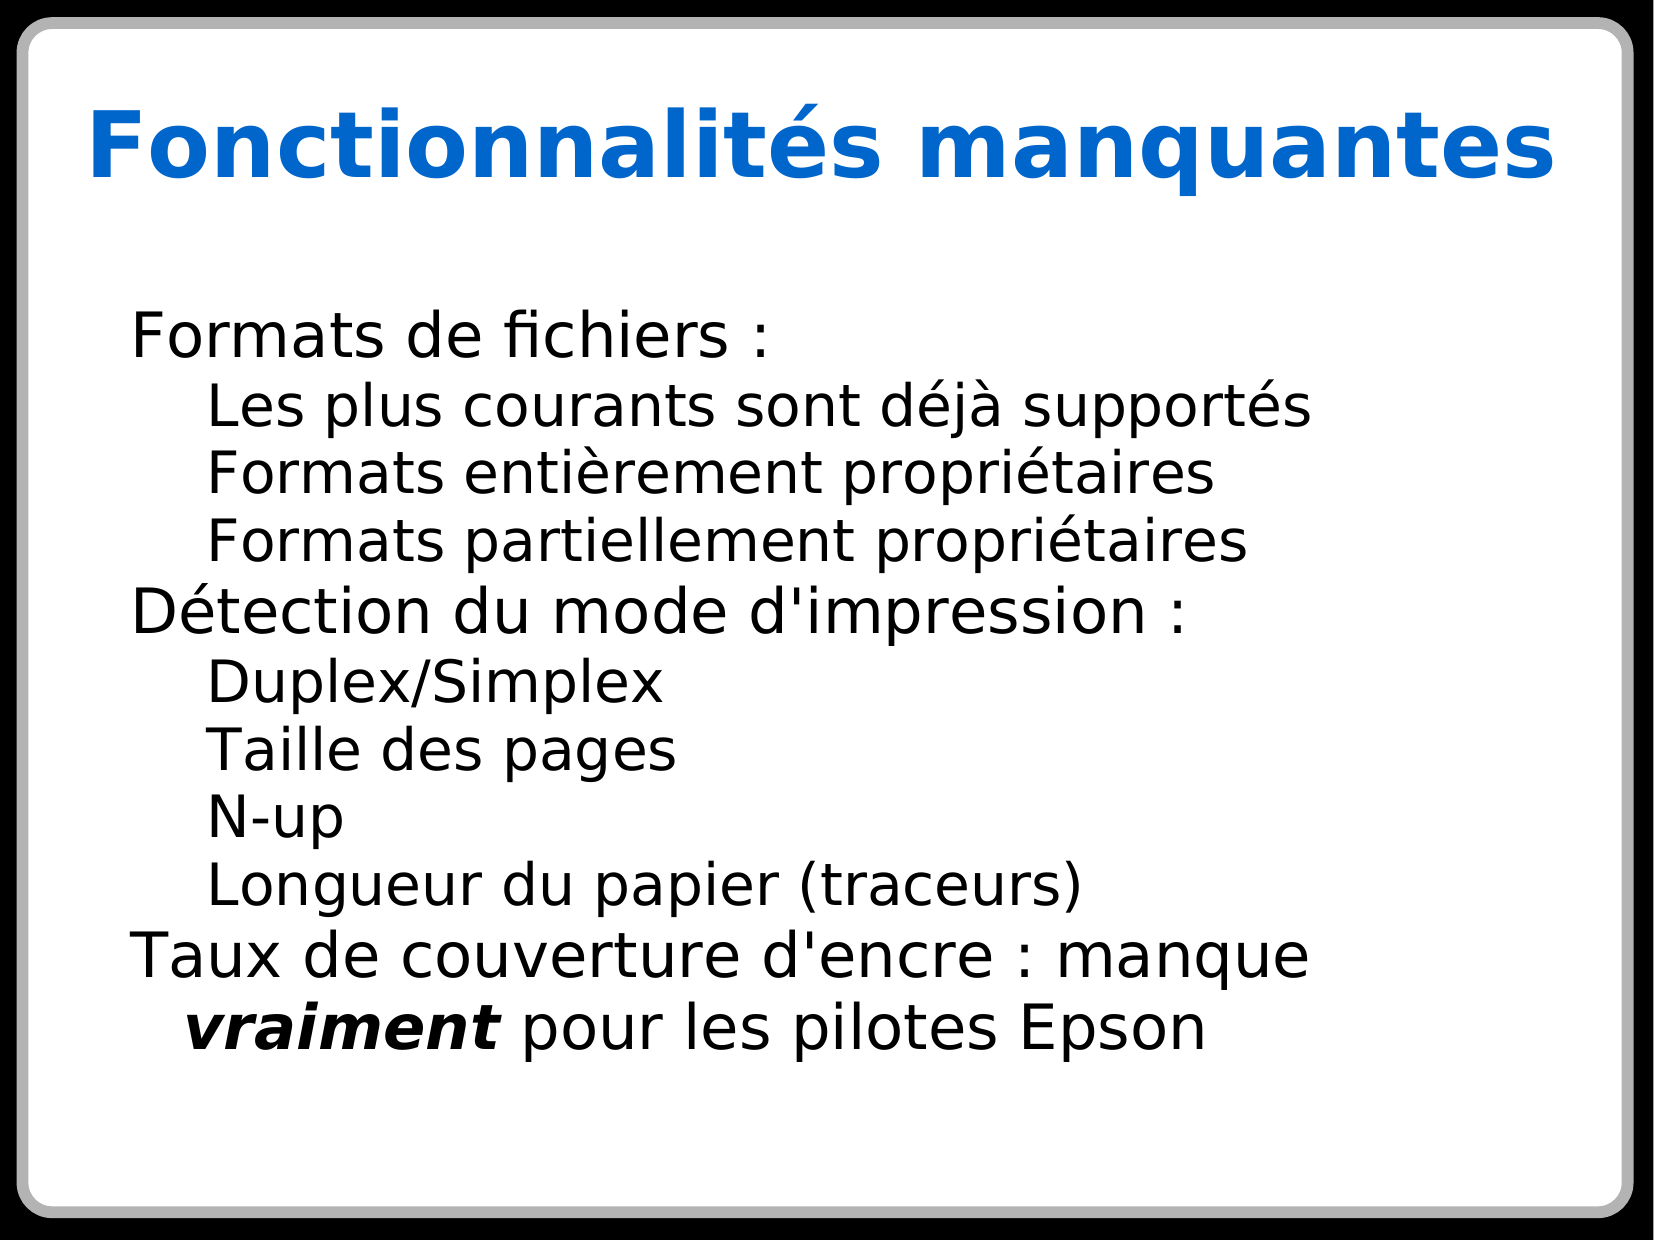

# Fonctionnalités manquantes
Formats de fichiers :
Les plus courants sont déjà supportés
Formats entièrement propriétaires
Formats partiellement propriétaires
Détection du mode d'impression :
Duplex/Simplex
Taille des pages
N-up
Longueur du papier (traceurs)
Taux de couverture d'encre : manque vraiment pour les pilotes Epson